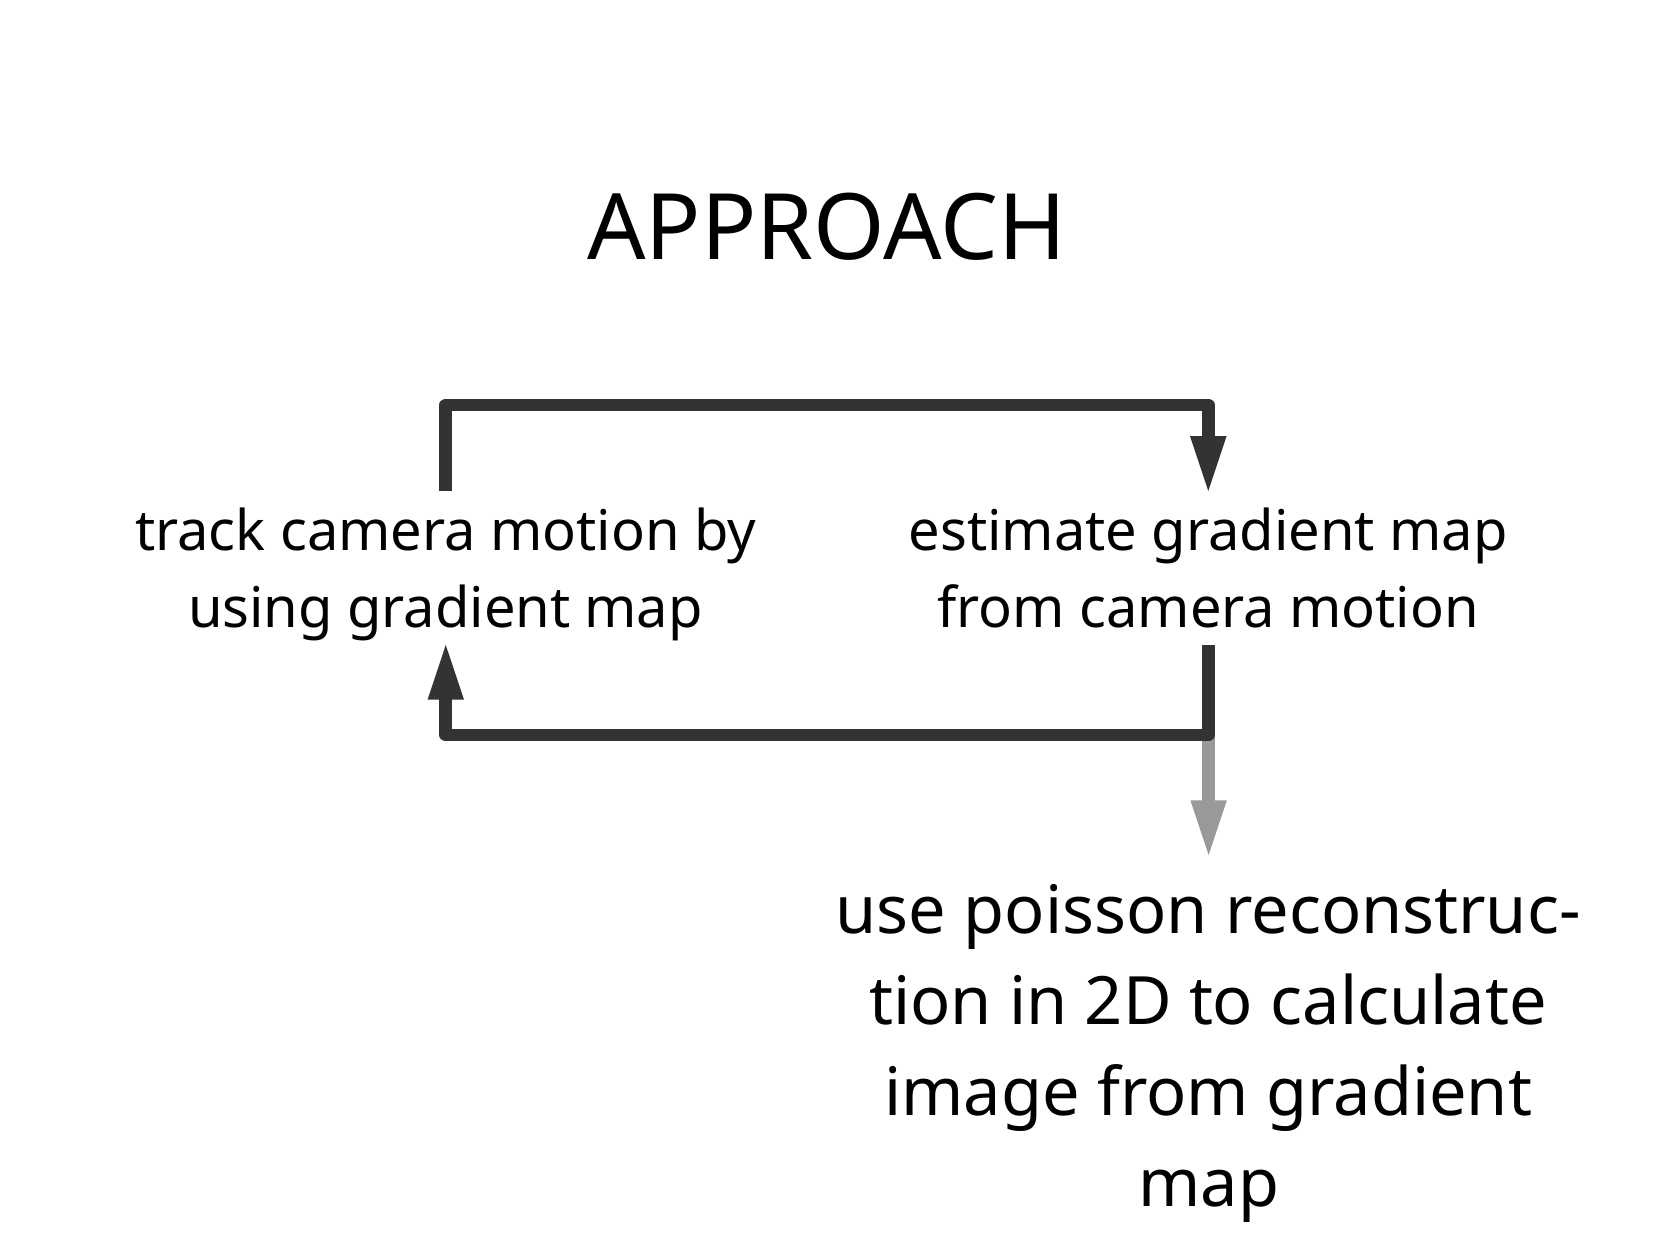

# APPROACH
track camera motion by using gradient map
estimate gradient map from camera motion
use poisson reconstruc-tion in 2D to calculate image from gradient map